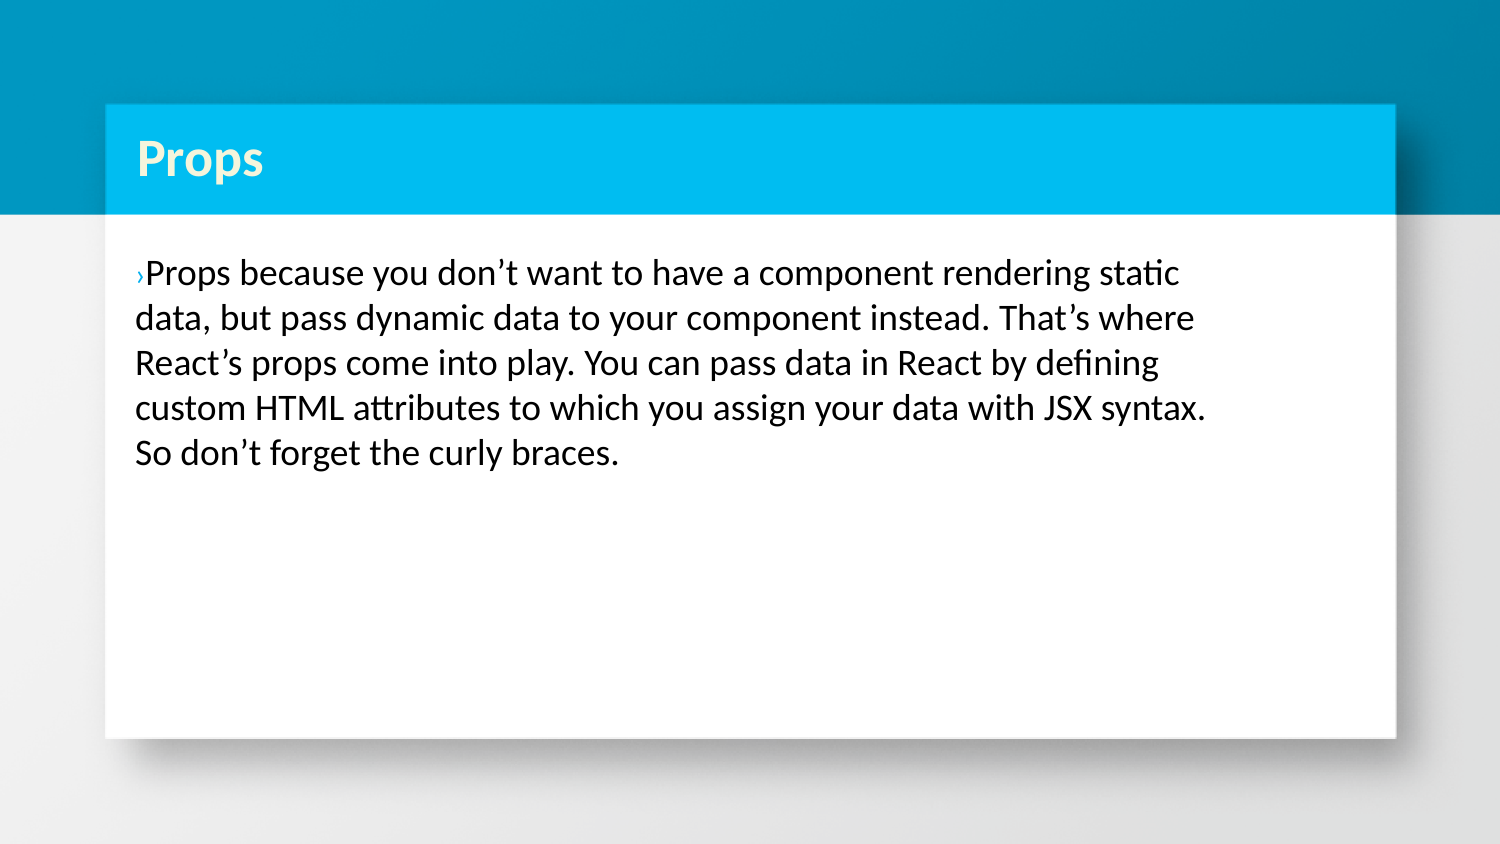

# Props
›Props because you don’t want to have a component rendering static data, but pass dynamic data to your component instead. That’s where React’s props come into play. You can pass data in React by defining custom HTML attributes to which you assign your data with JSX syntax. So don’t forget the curly braces.